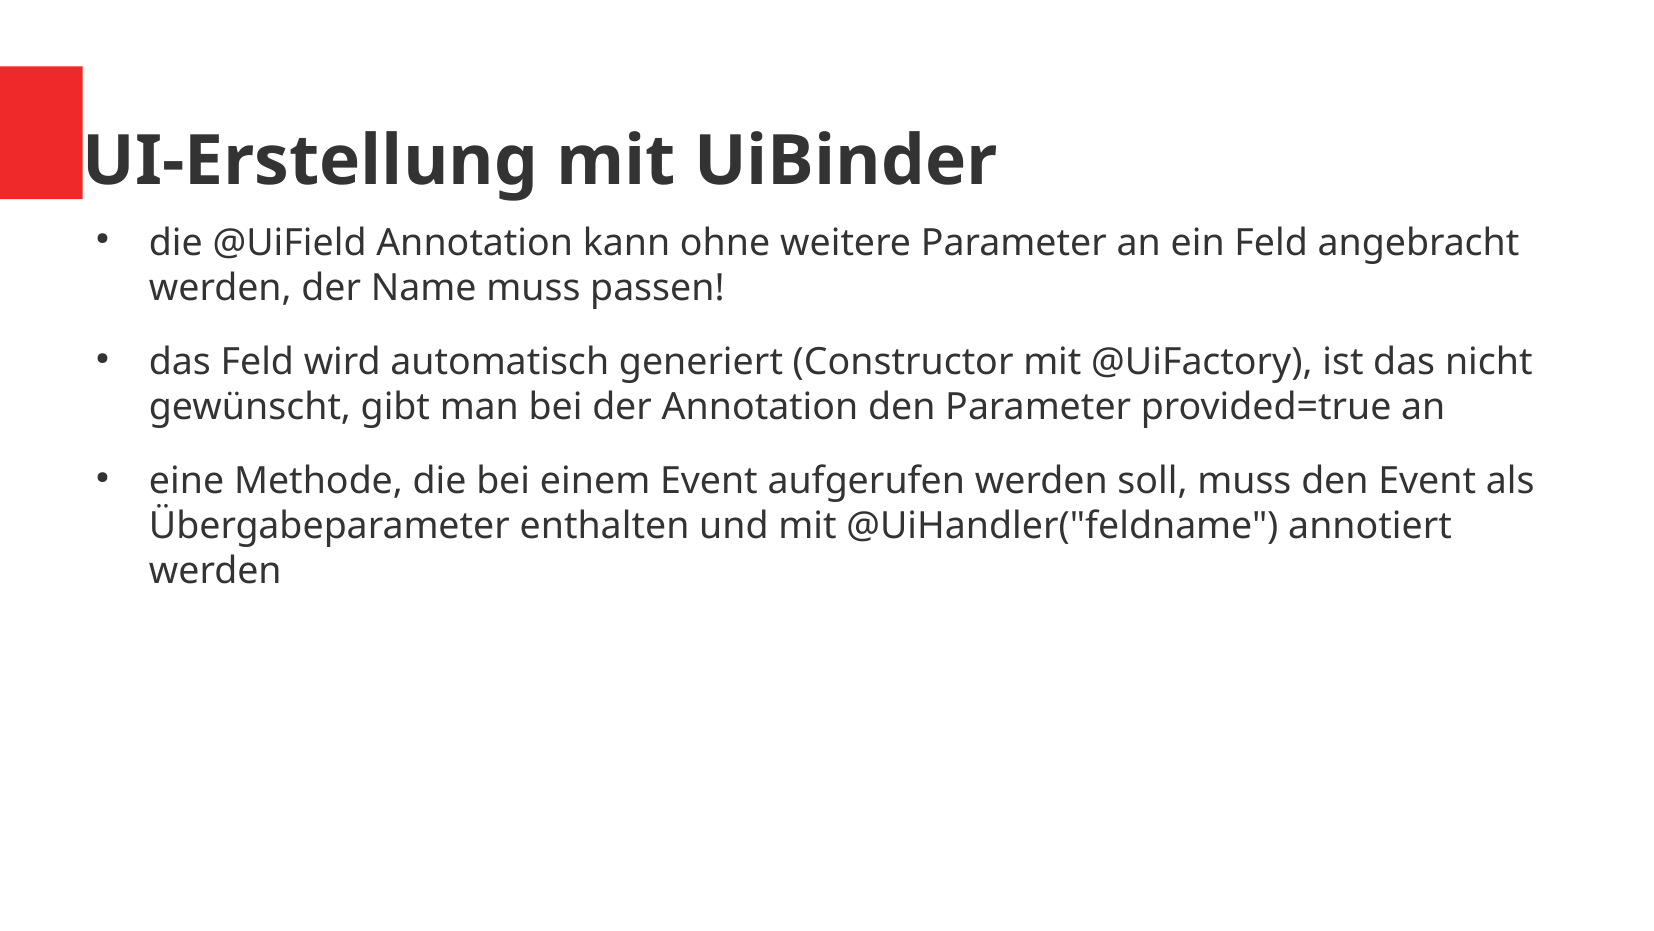

# UI-Erstellung mit UiBinder
die @UiField Annotation kann ohne weitere Parameter an ein Feld angebracht werden, der Name muss passen!
das Feld wird automatisch generiert (Constructor mit @UiFactory), ist das nicht gewünscht, gibt man bei der Annotation den Parameter provided=true an
eine Methode, die bei einem Event aufgerufen werden soll, muss den Event als Übergabeparameter enthalten und mit @UiHandler("feldname") annotiert werden